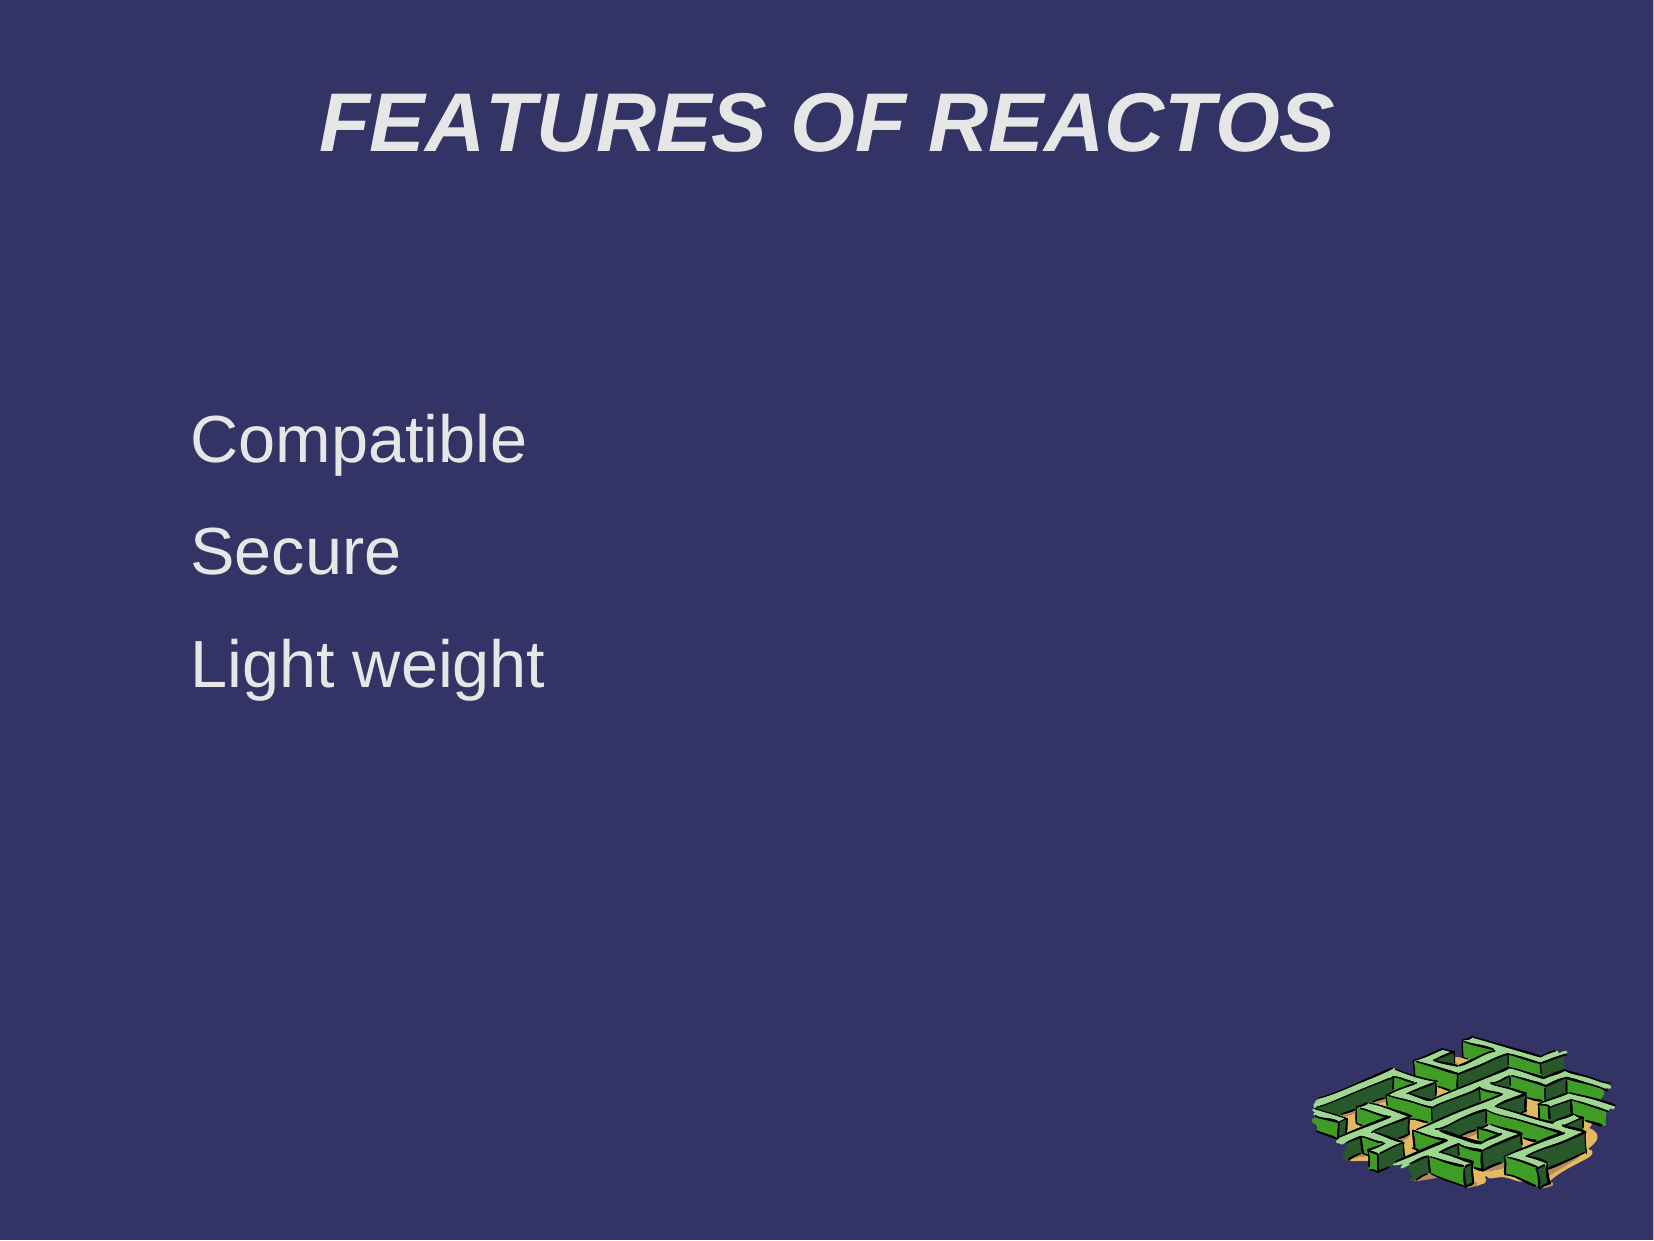

# FEATURES OF REACTOS
Compatible
Secure
Light weight